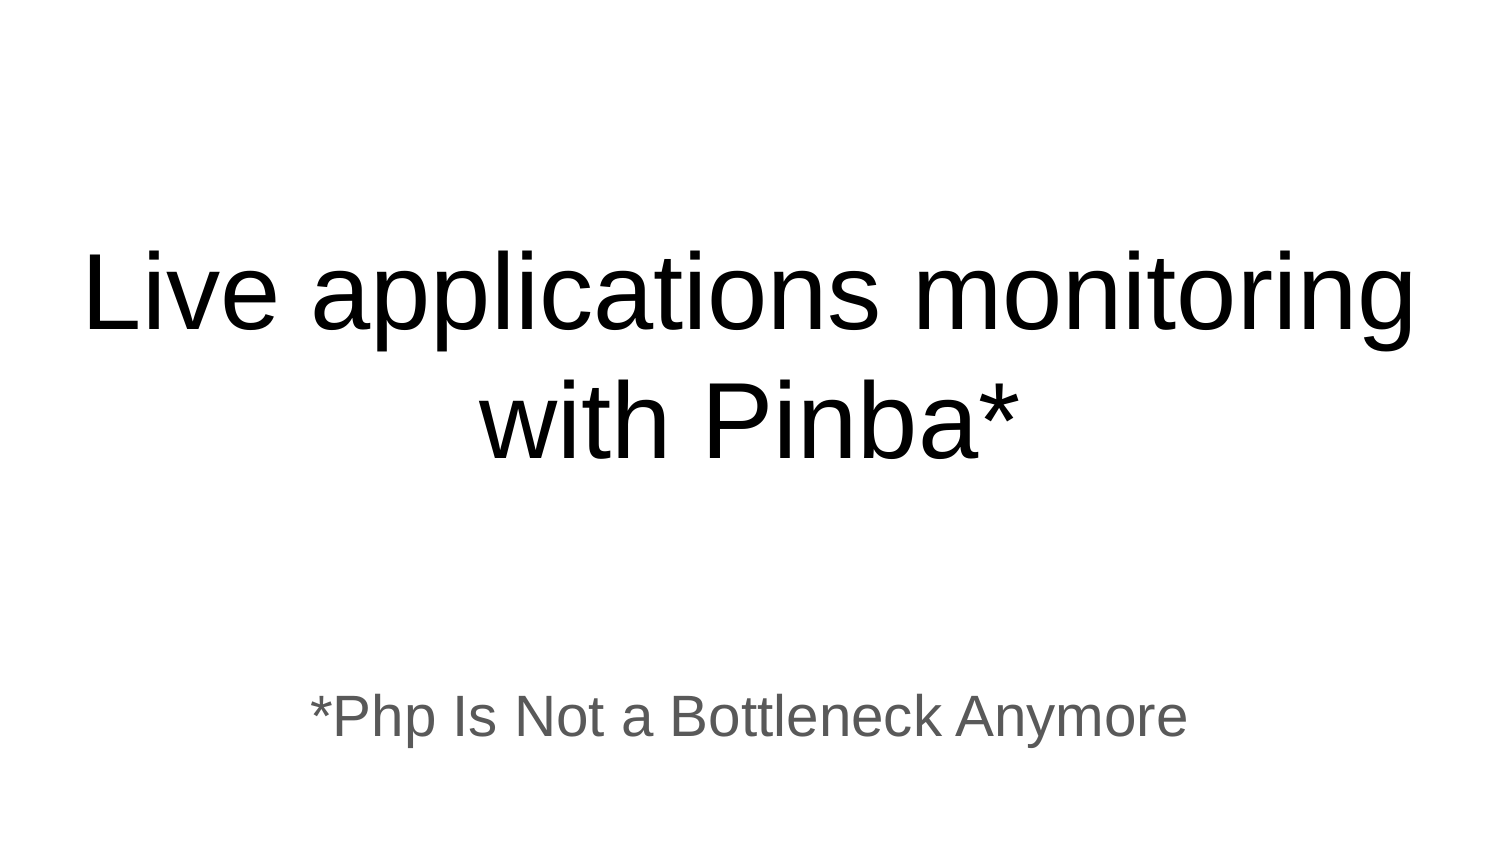

# Live applications monitoring with Pinba*
*Php Is Not a Bottleneck Anymore